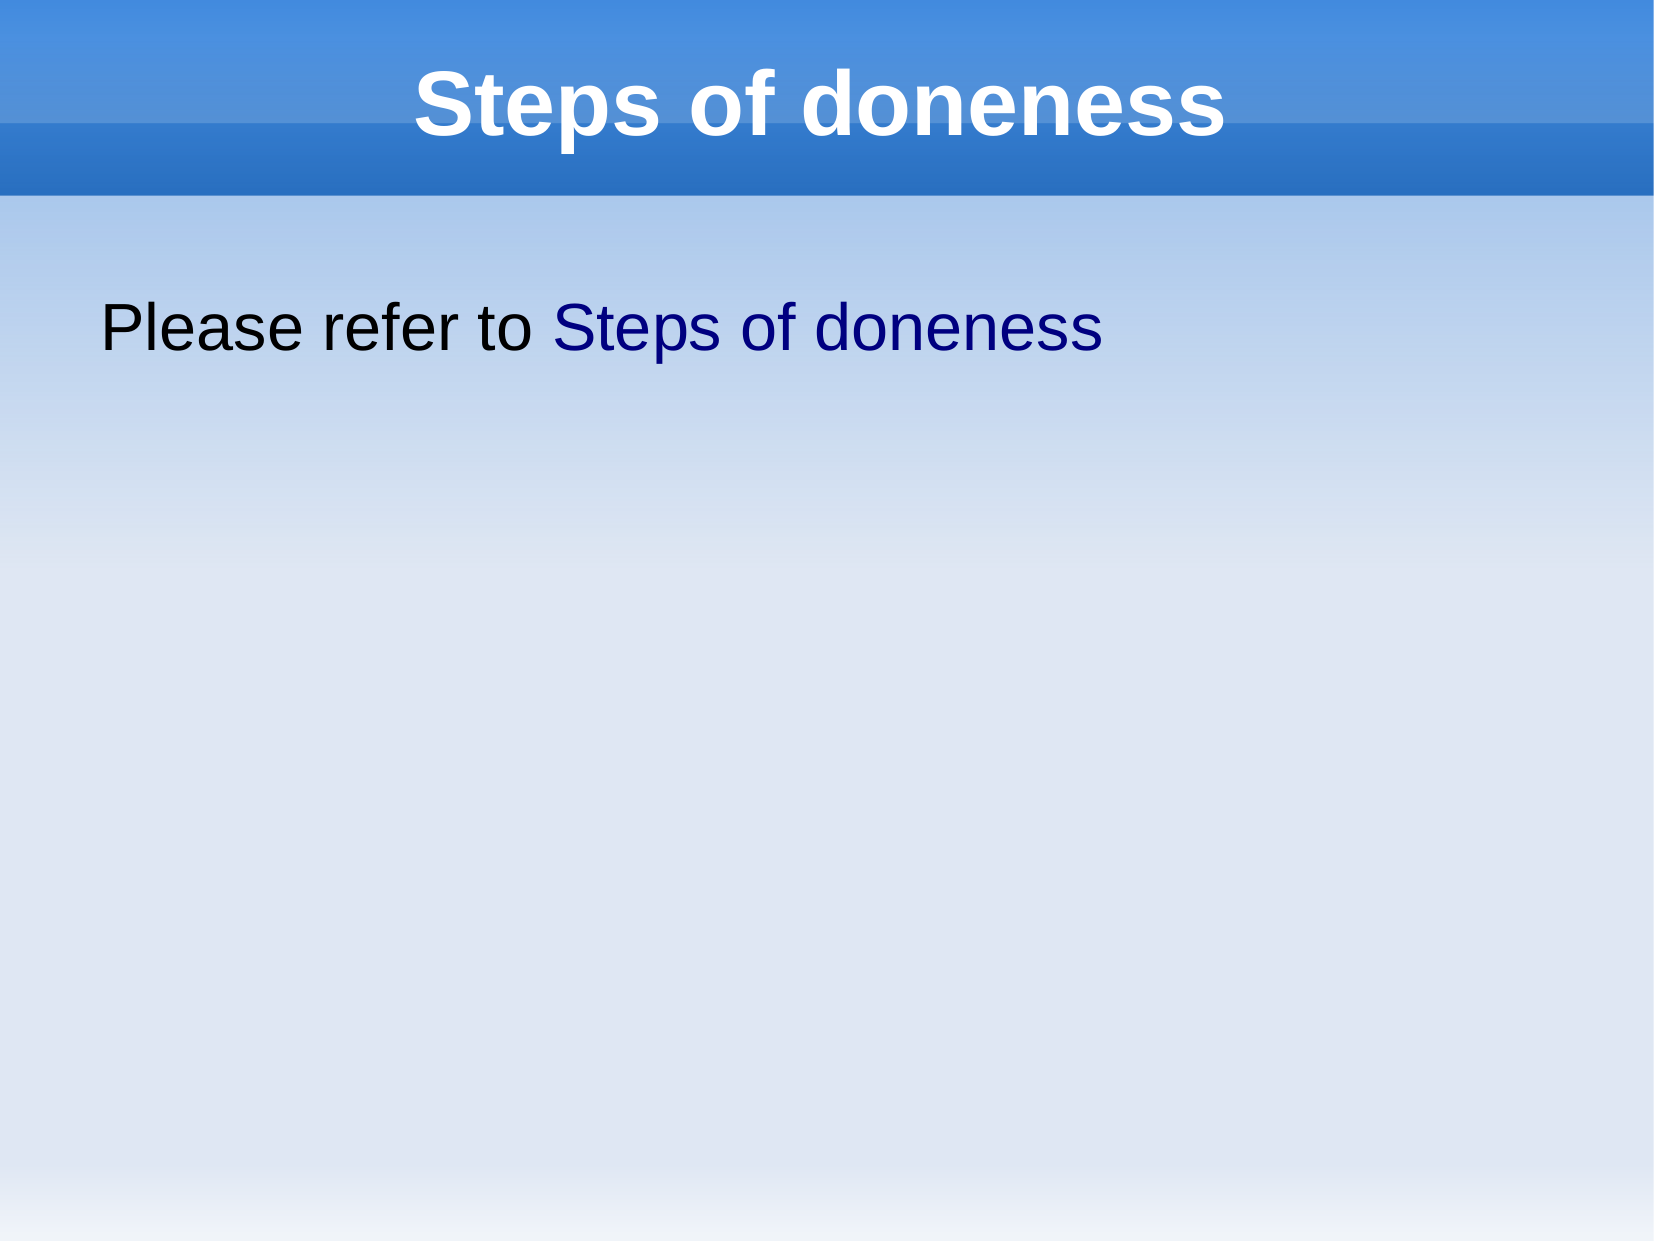

# Steps of doneness
Please refer to Steps of doneness